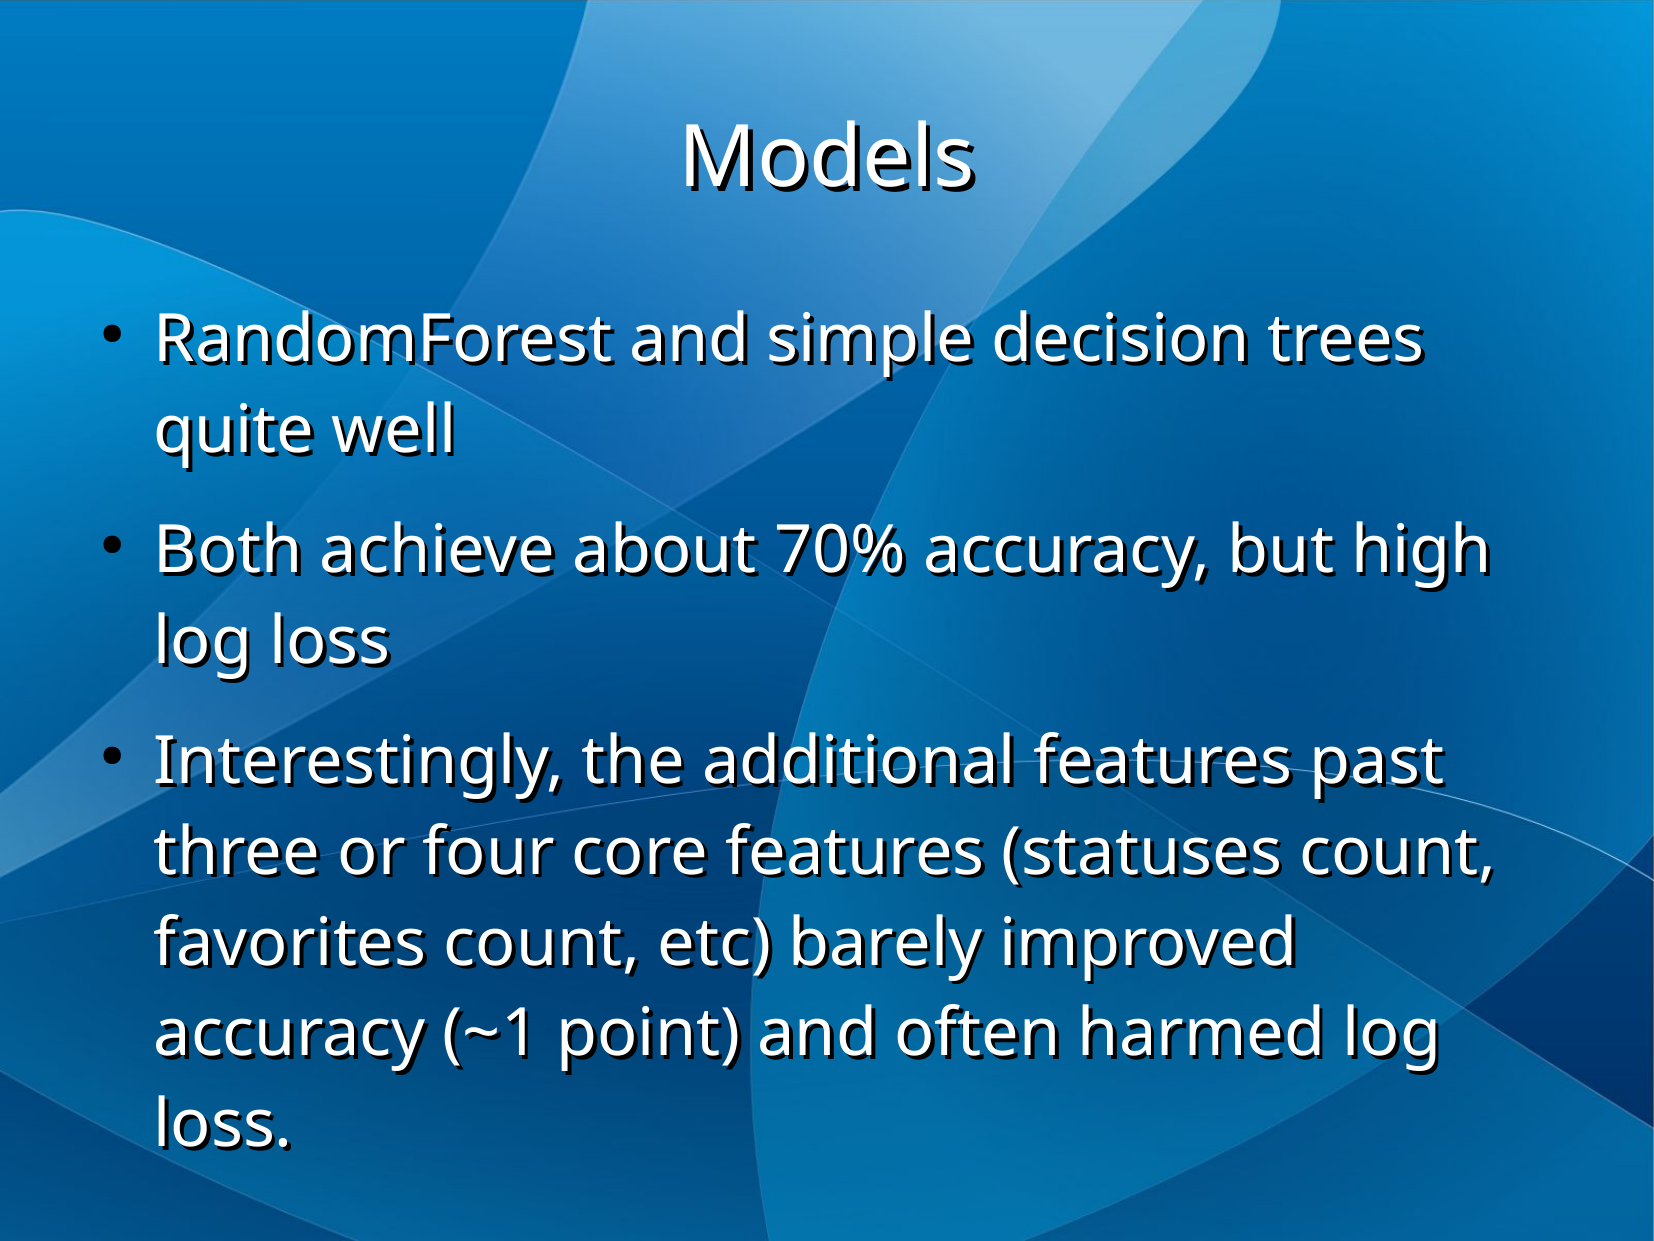

# Models
RandomForest and simple decision trees quite well
Both achieve about 70% accuracy, but high log loss
Interestingly, the additional features past three or four core features (statuses count, favorites count, etc) barely improved accuracy (~1 point) and often harmed log loss.